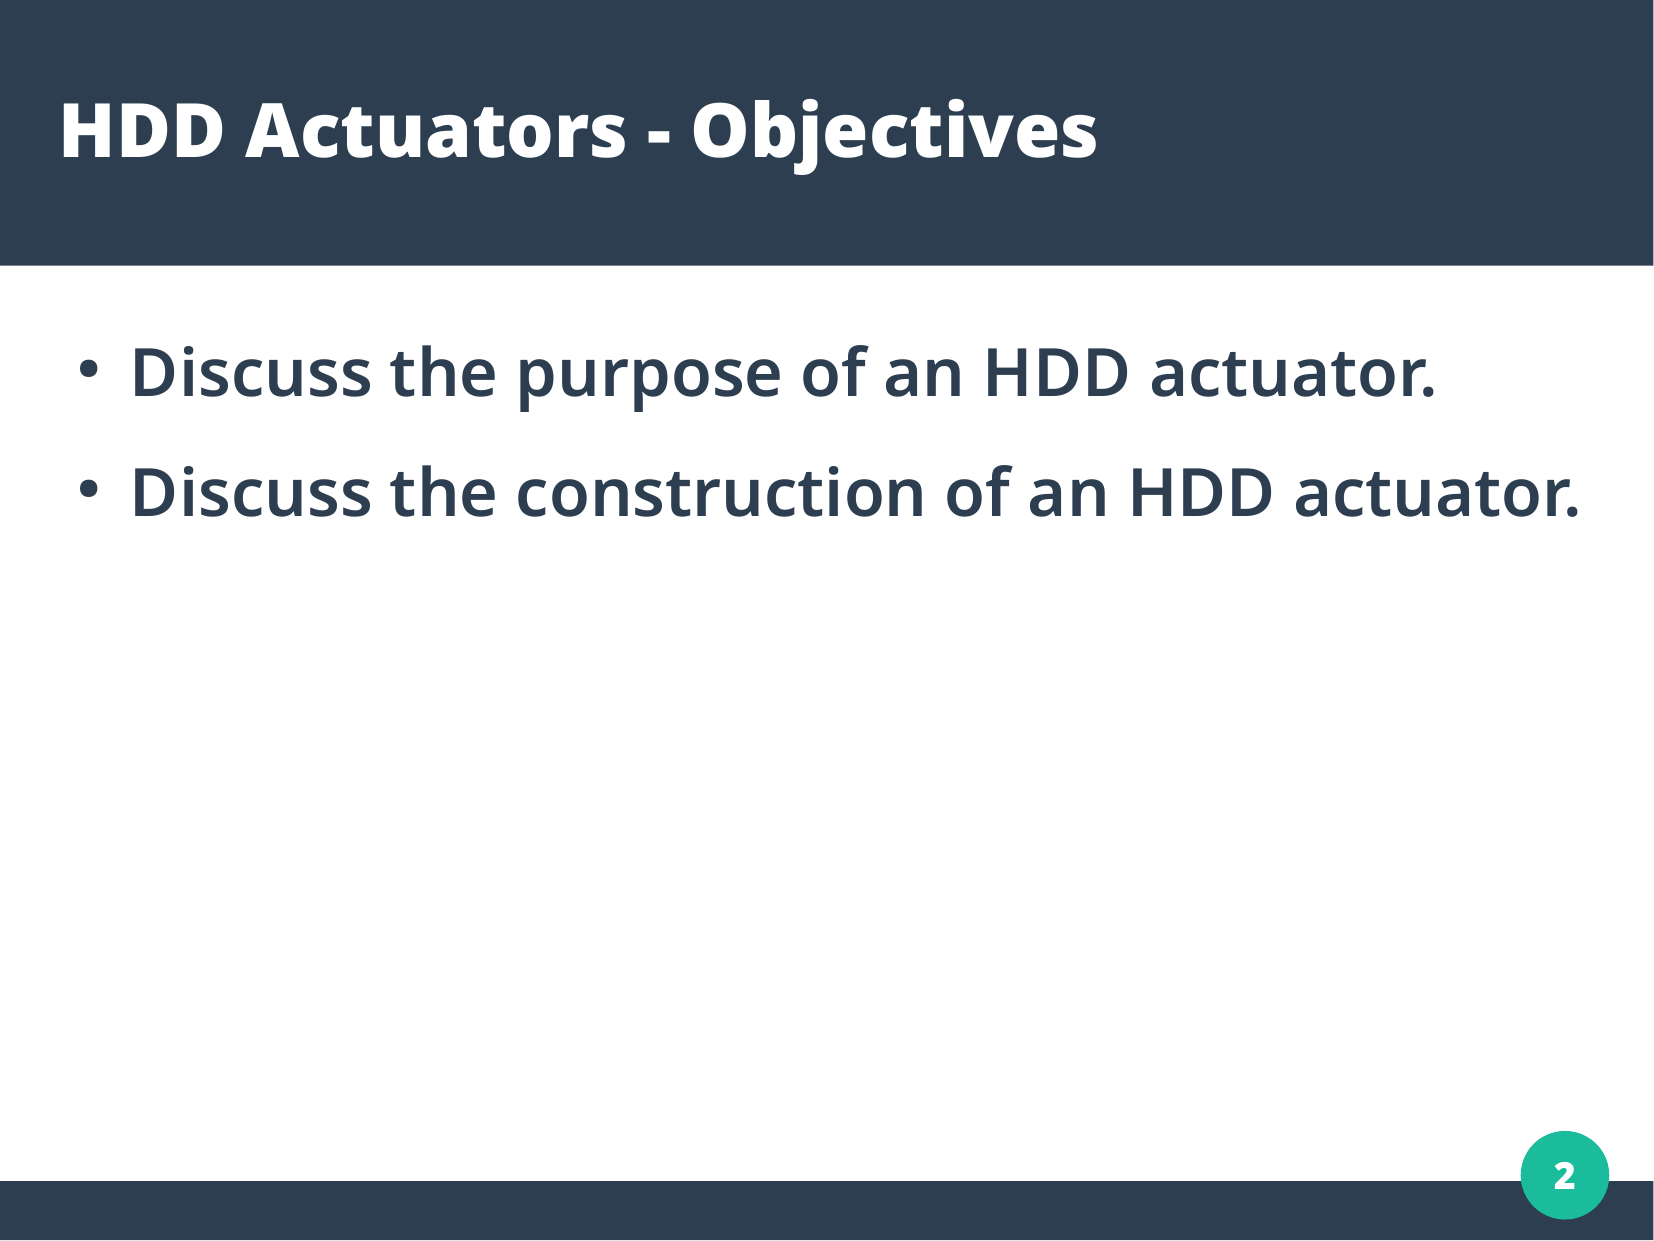

# HDD Actuators - Objectives
Discuss the purpose of an HDD actuator.
Discuss the construction of an HDD actuator.
2